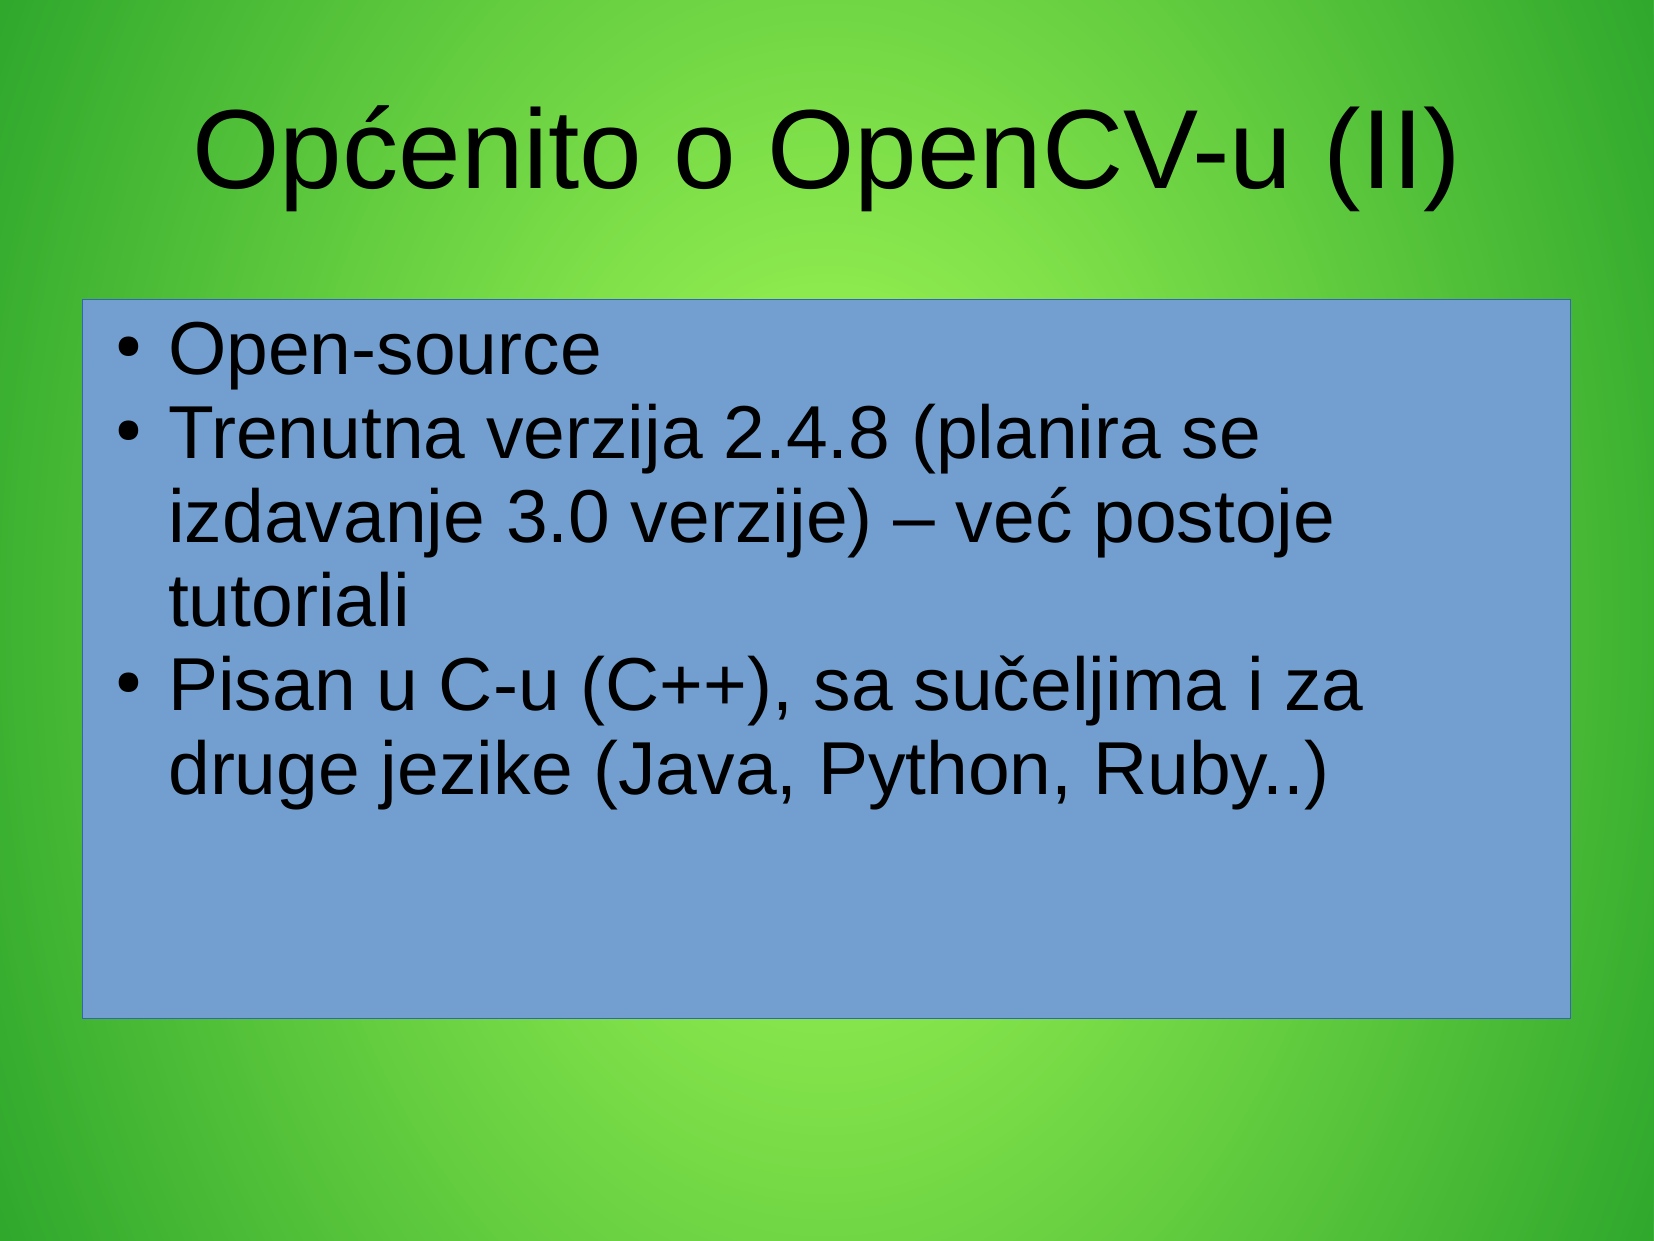

# Općenito o OpenCV-u (II)
Open-source
Trenutna verzija 2.4.8 (planira se izdavanje 3.0 verzije) – već postoje tutoriali
Pisan u C-u (C++), sa sučeljima i za druge jezike (Java, Python, Ruby..)